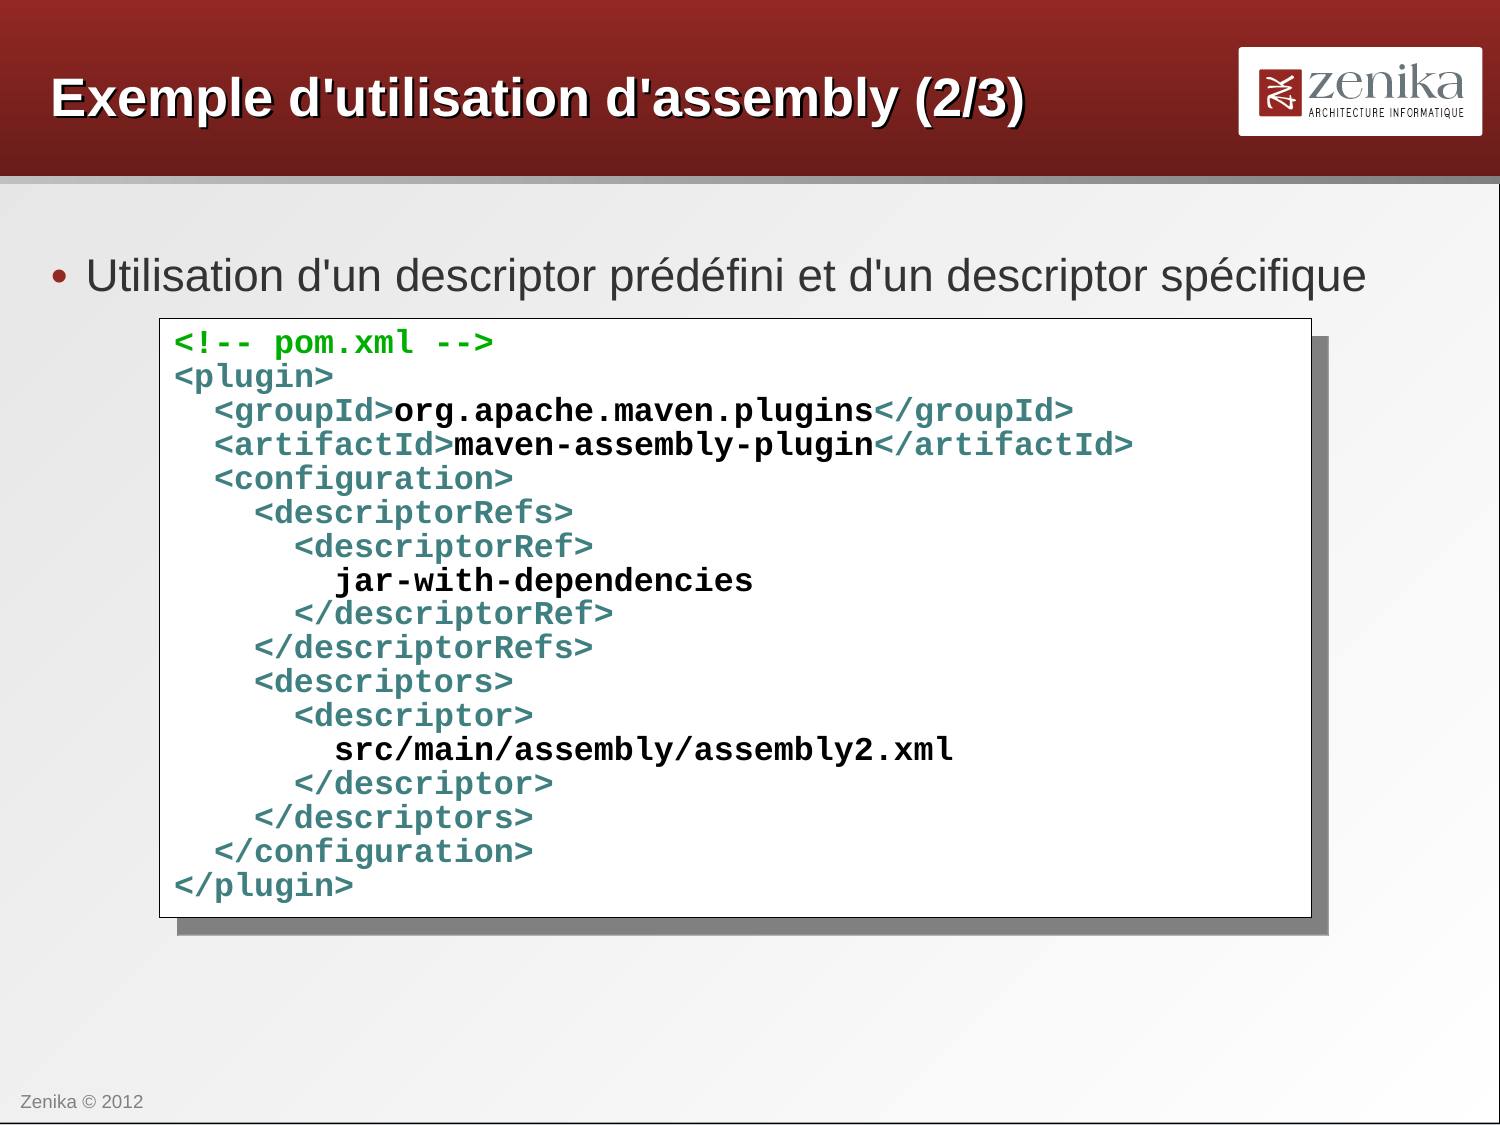

# Exemple d'utilisation d'assembly (2/3)
Utilisation d'un descriptor prédéfini et d'un descriptor spécifique
<!-- pom.xml -->
<plugin>
 <groupId>org.apache.maven.plugins</groupId>
 <artifactId>maven-assembly-plugin</artifactId>
 <configuration>
 <descriptorRefs>
 <descriptorRef>
 jar-with-dependencies
 </descriptorRef>
 </descriptorRefs>
 <descriptors>
 <descriptor>
 src/main/assembly/assembly2.xml
 </descriptor>
 </descriptors>
 </configuration>
</plugin>